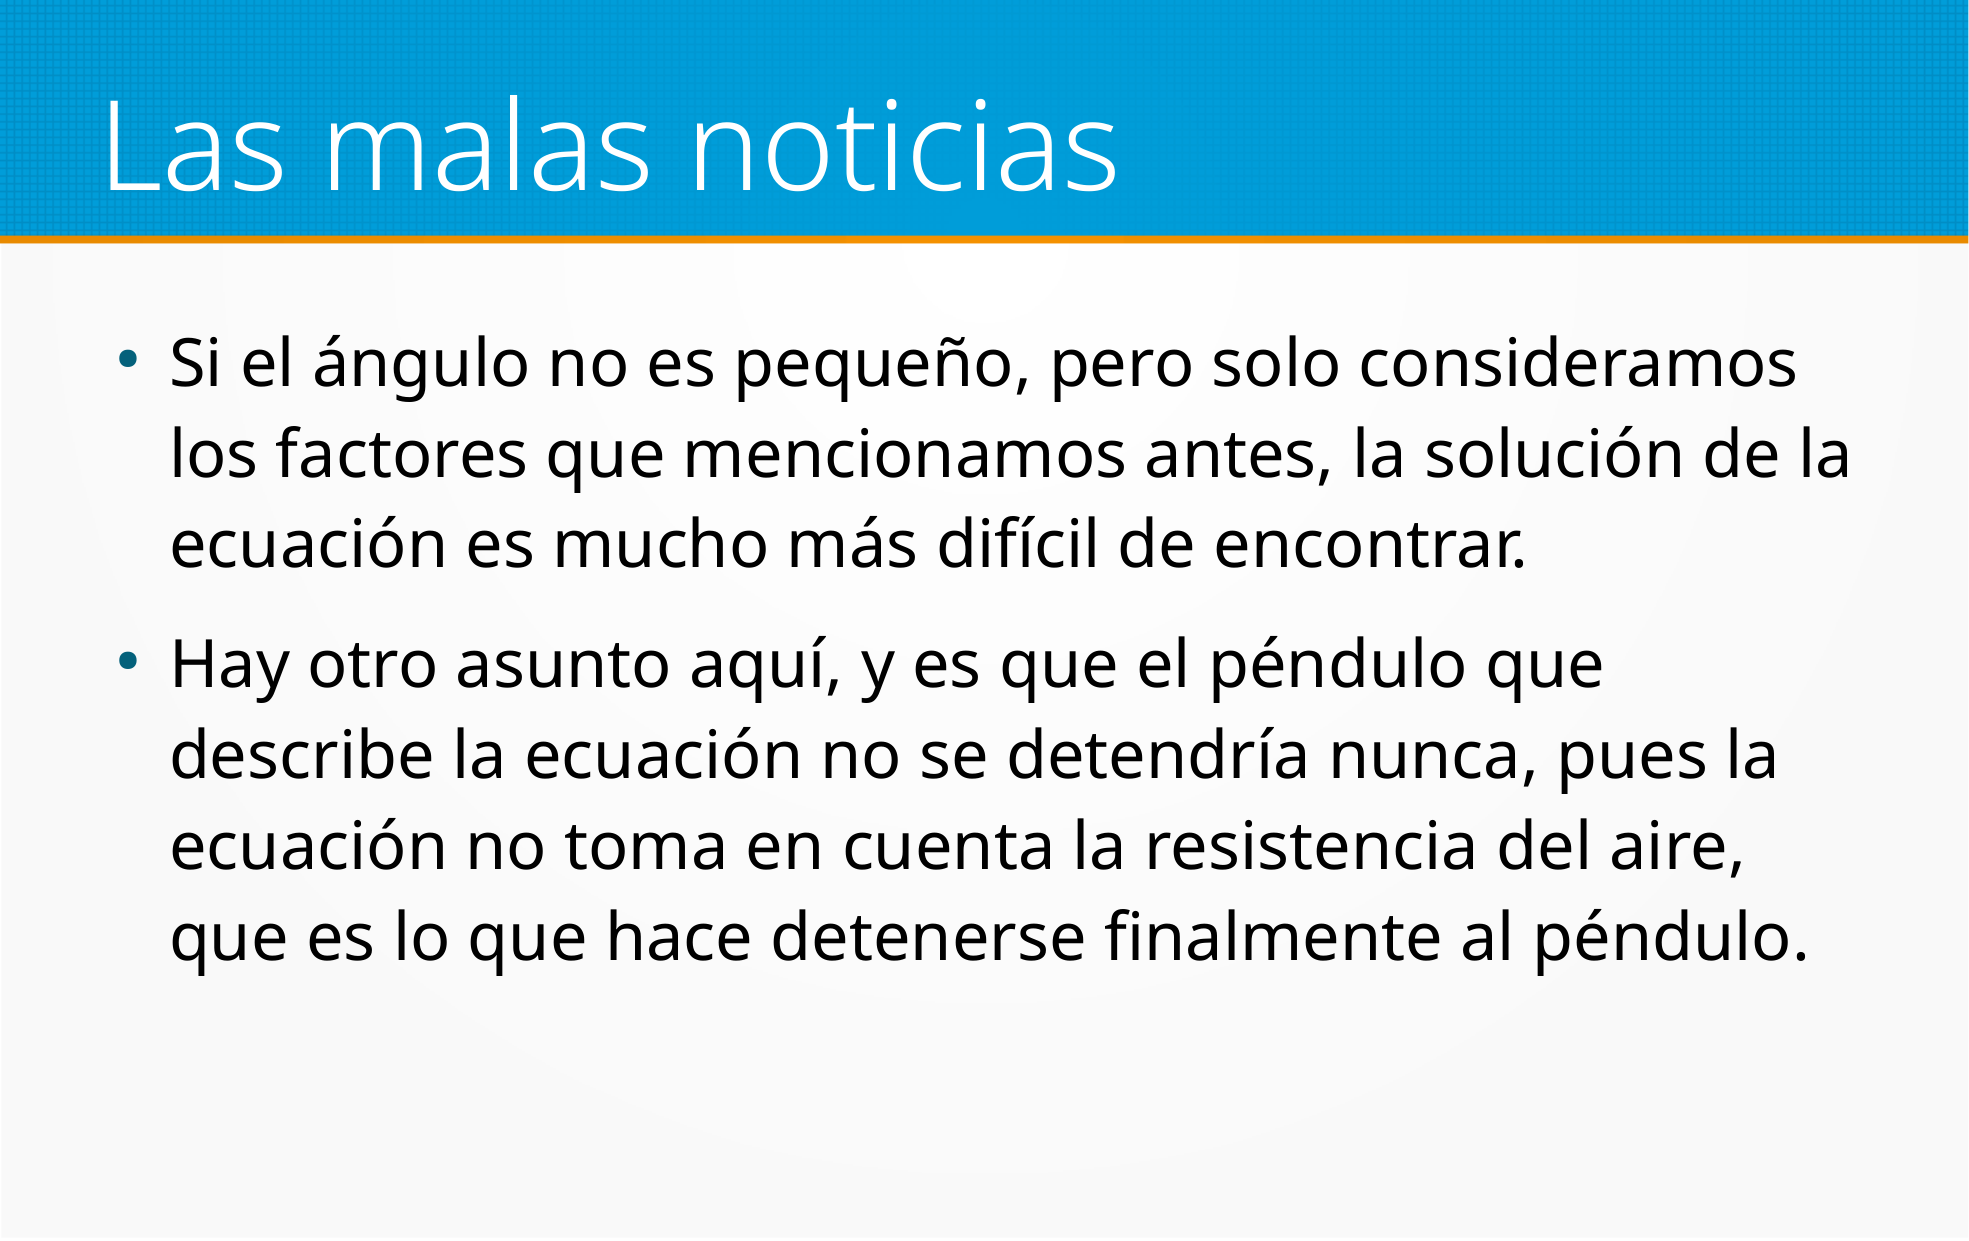

# Las malas noticias
Si el ángulo no es pequeño, pero solo consideramos los factores que mencionamos antes, la solución de la ecuación es mucho más difícil de encontrar.
Hay otro asunto aquí, y es que el péndulo que describe la ecuación no se detendría nunca, pues la ecuación no toma en cuenta la resistencia del aire, que es lo que hace detenerse finalmente al péndulo.